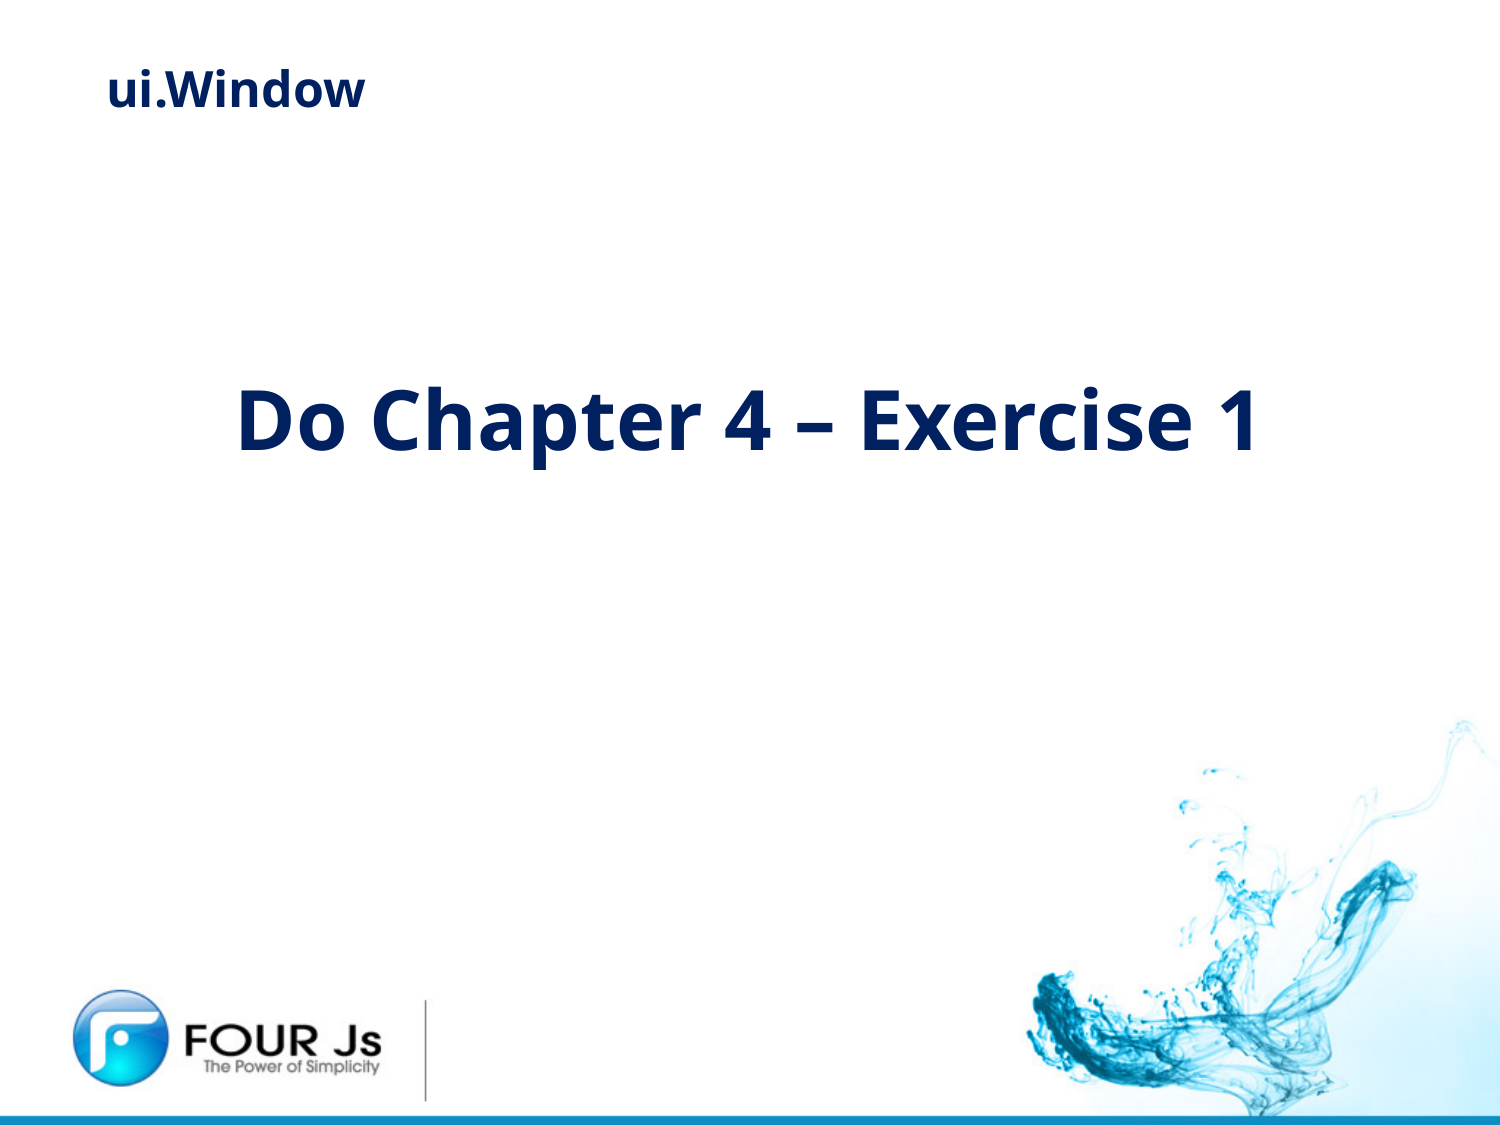

# ui.Window
Do Chapter 4 – Exercise 1